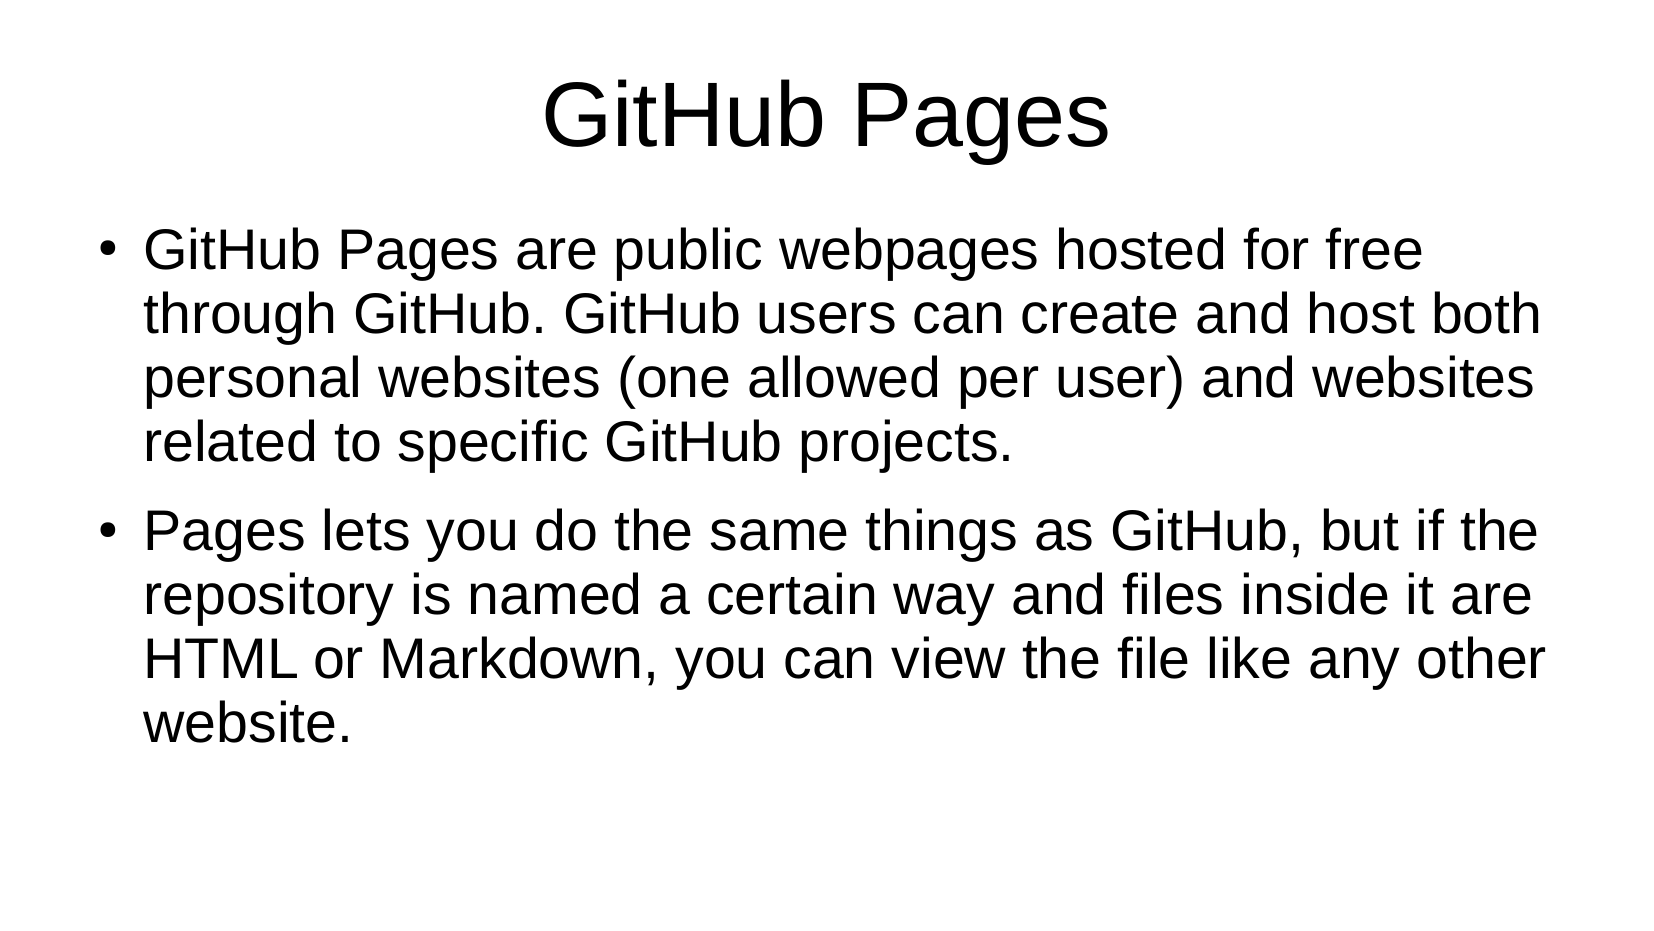

# GitHub Pages
GitHub Pages are public webpages hosted for free through GitHub. GitHub users can create and host both personal websites (one allowed per user) and websites related to specific GitHub projects.
Pages lets you do the same things as GitHub, but if the repository is named a certain way and files inside it are HTML or Markdown, you can view the file like any other website.